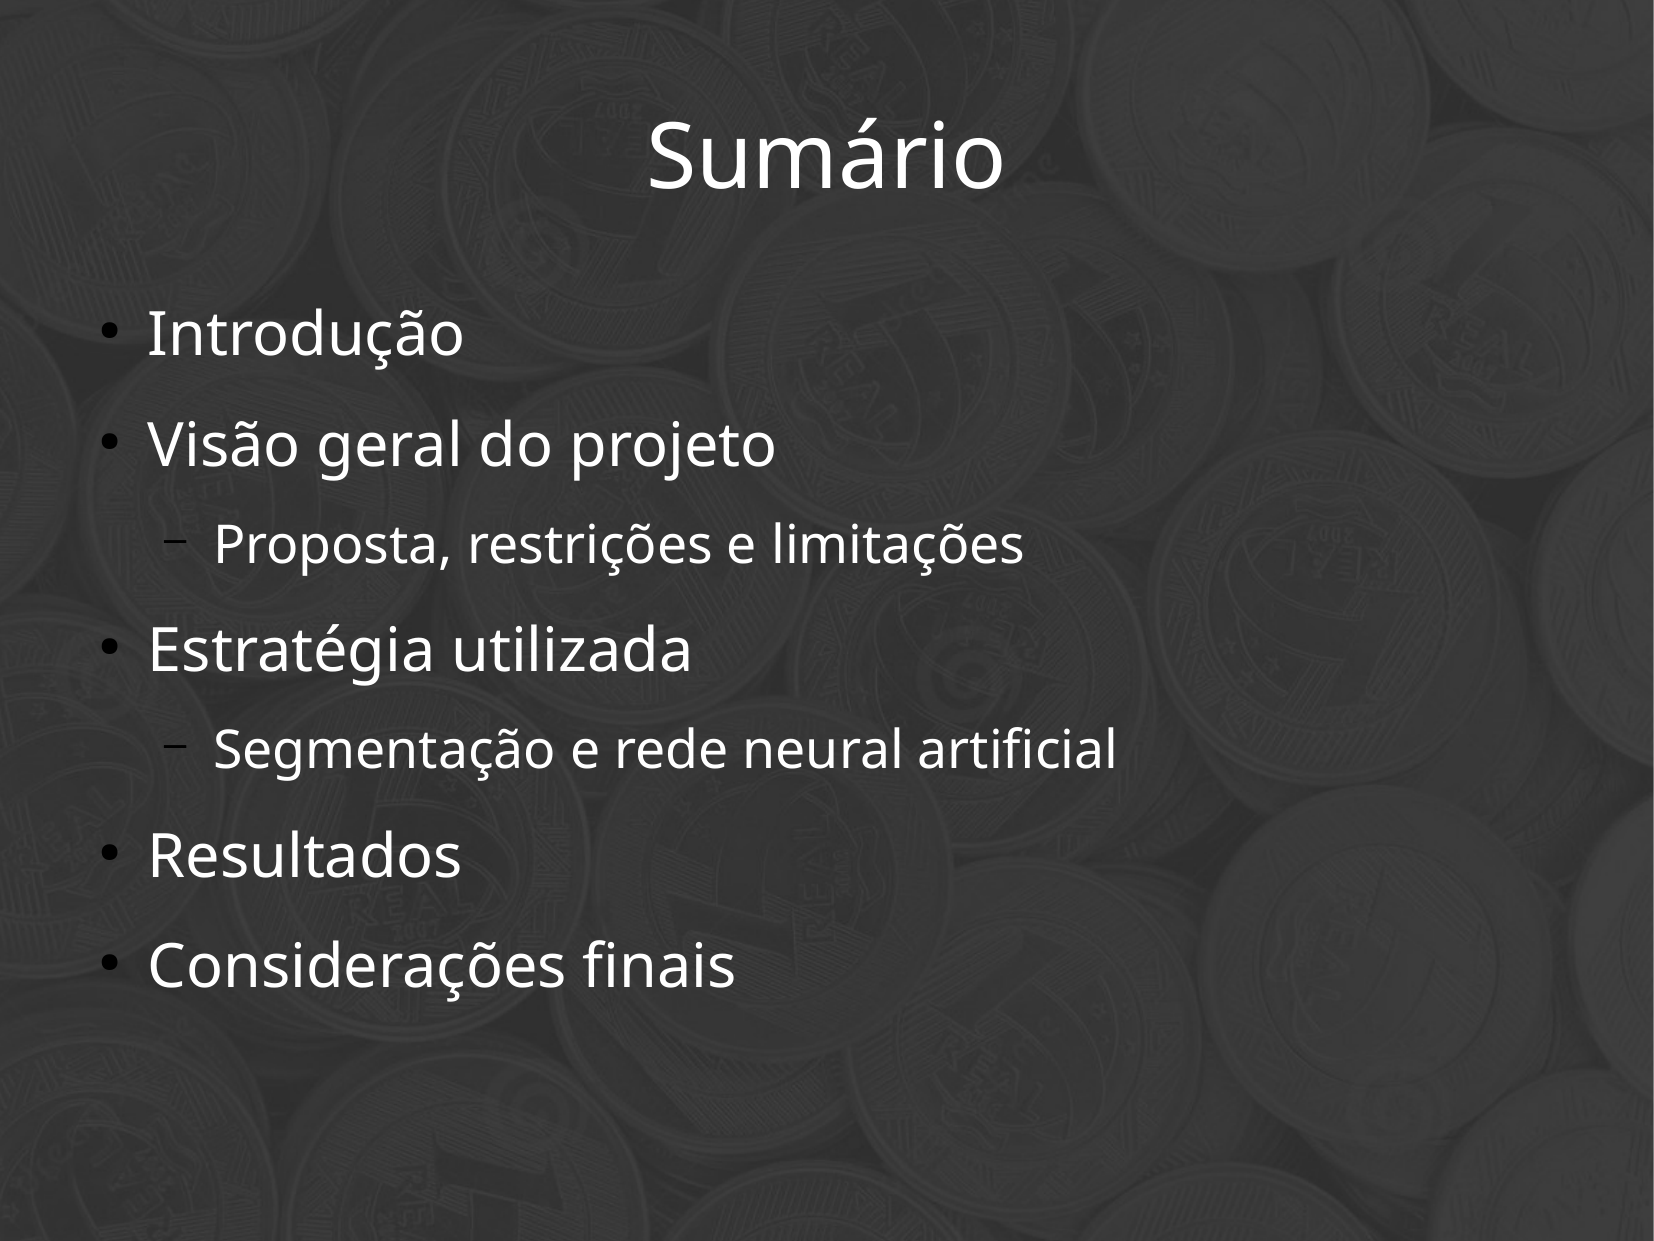

# Sumário
Introdução
Visão geral do projeto
Proposta, restrições e limitações
Estratégia utilizada
Segmentação e rede neural artificial
Resultados
Considerações finais